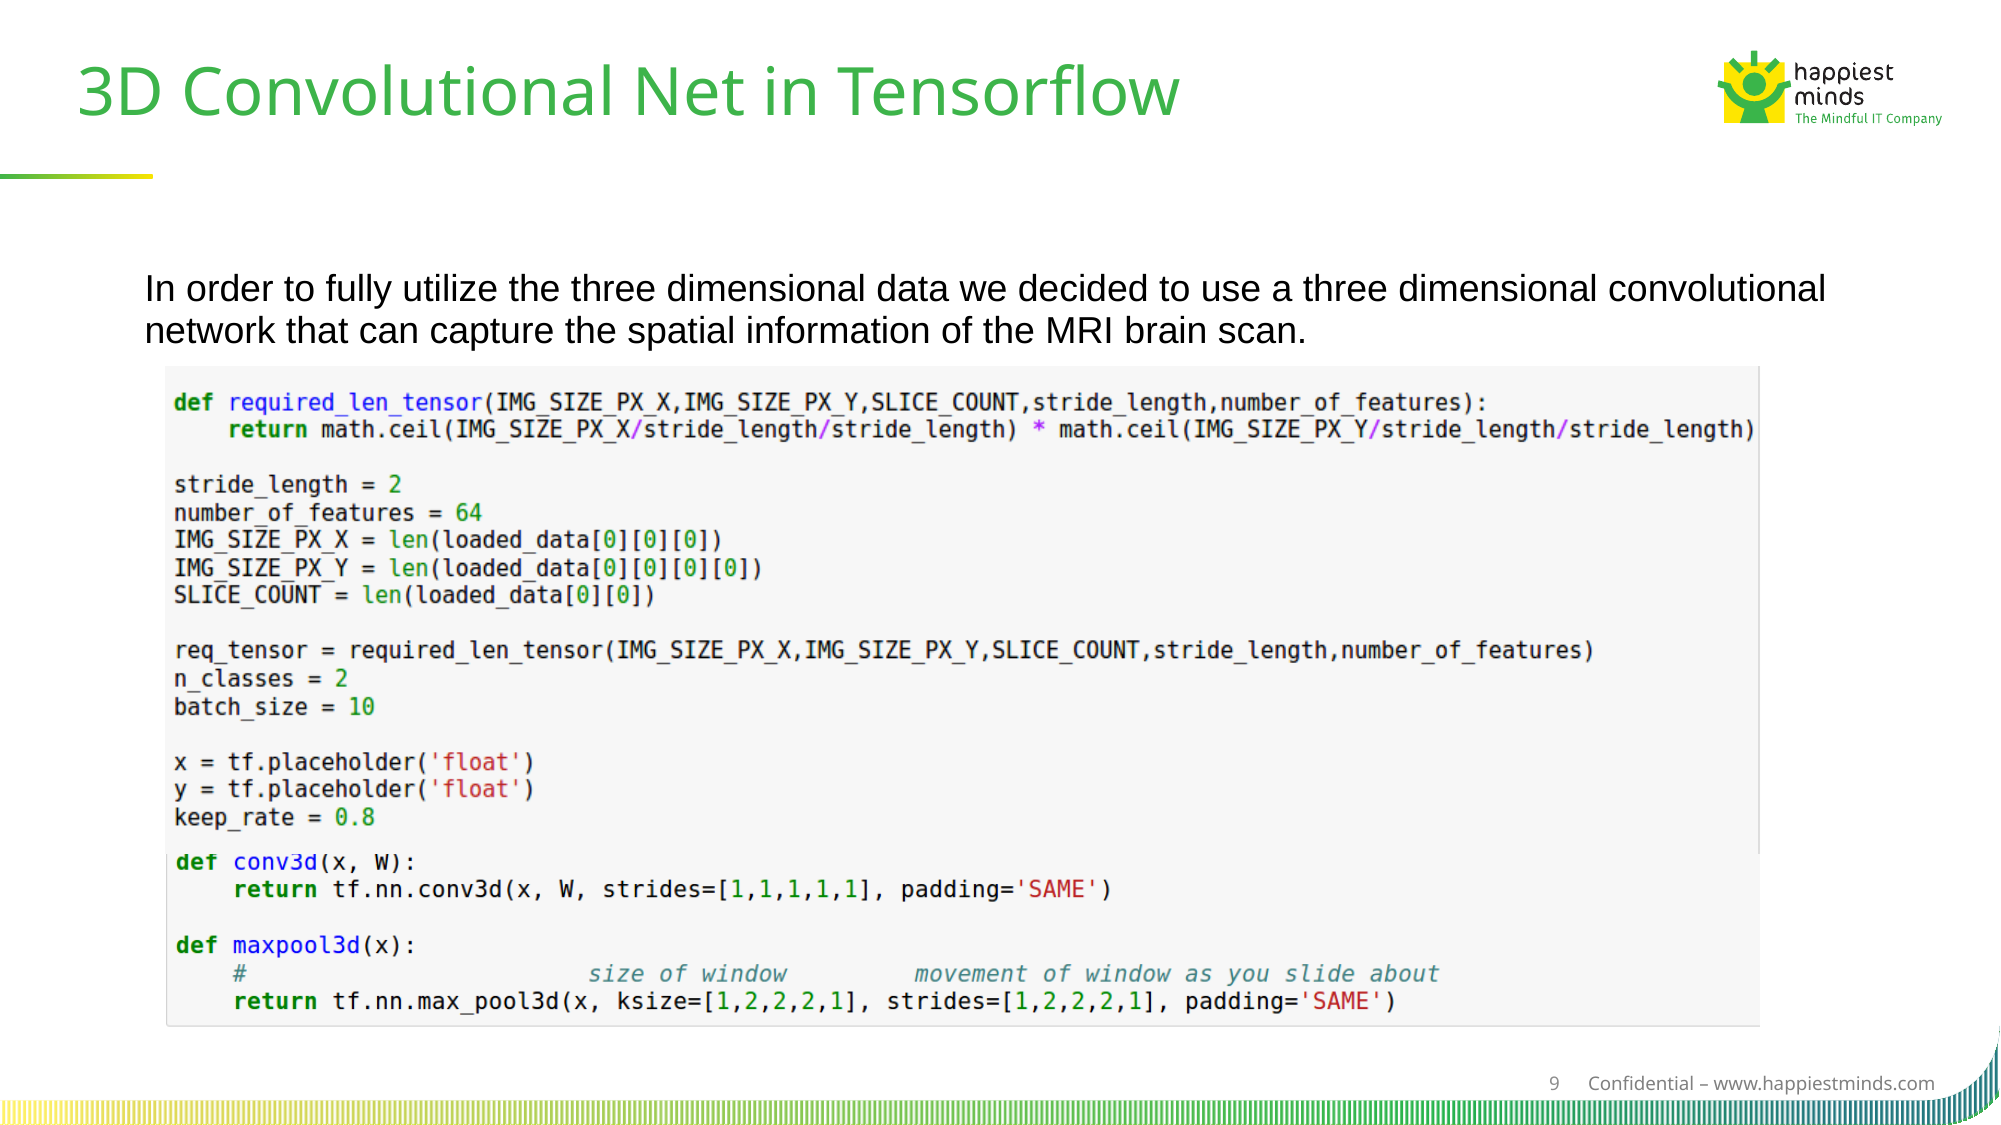

# 3D Convolutional Net in Tensorflow
In order to fully utilize the three dimensional data we decided to use a three dimensional convolutional network that can capture the spatial information of the MRI brain scan.